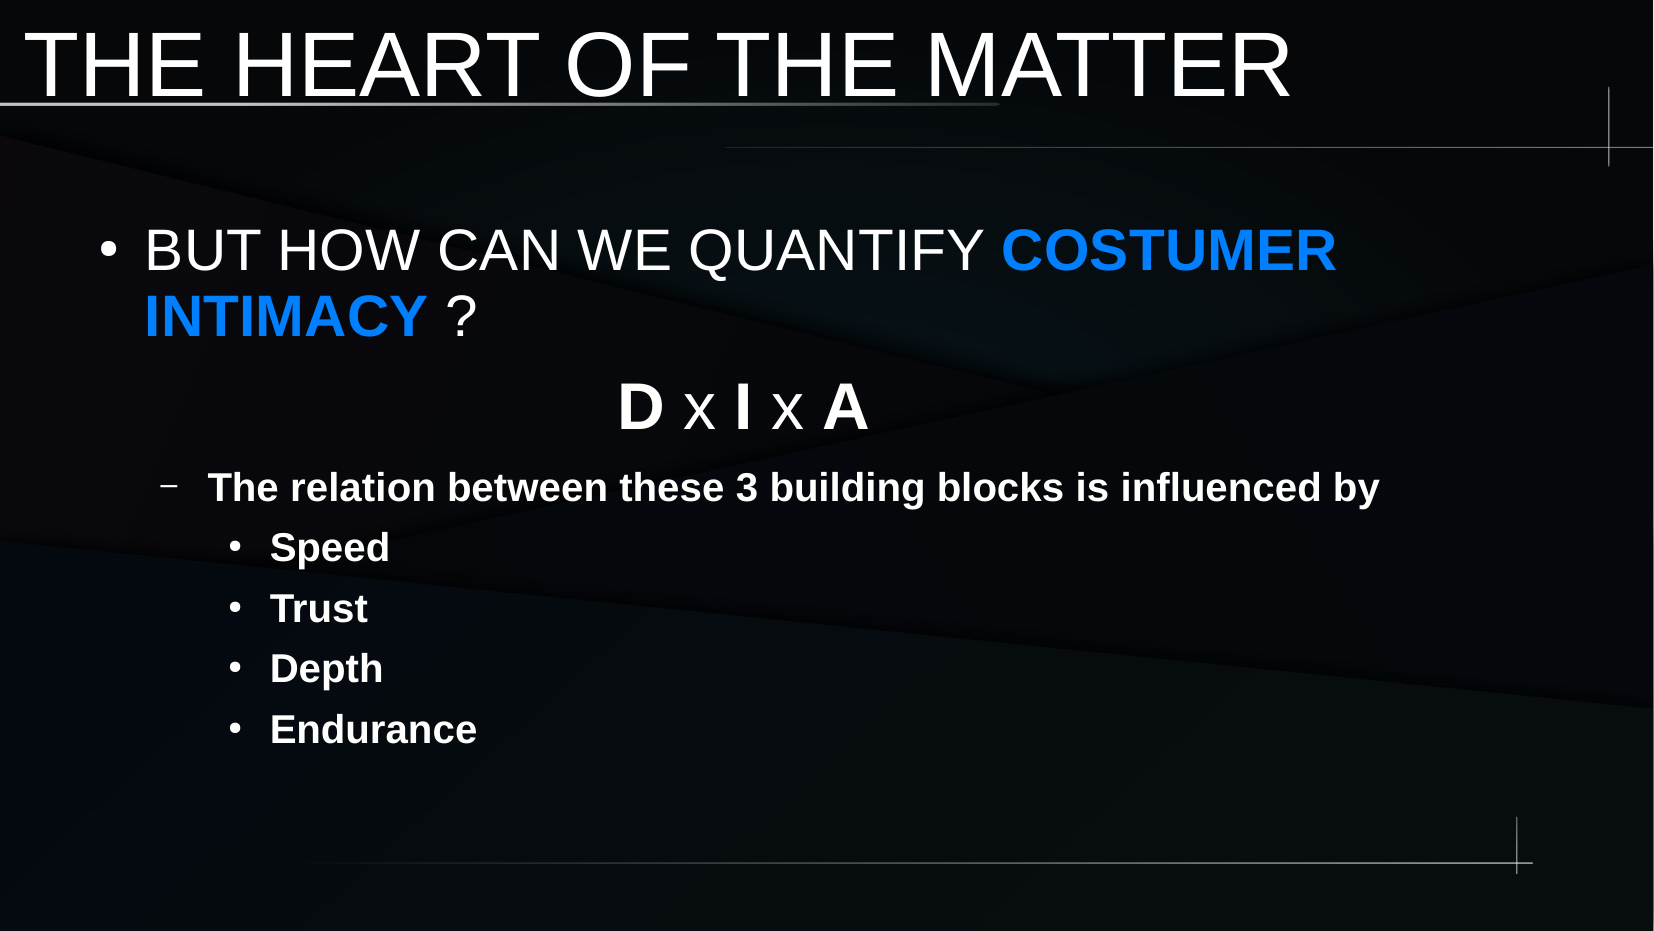

# THE HEART OF THE MATTER
BUT HOW CAN WE QUANTIFY COSTUMER INTIMACY ?
 			 D x I x A
The relation between these 3 building blocks is influenced by
Speed
Trust
Depth
Endurance